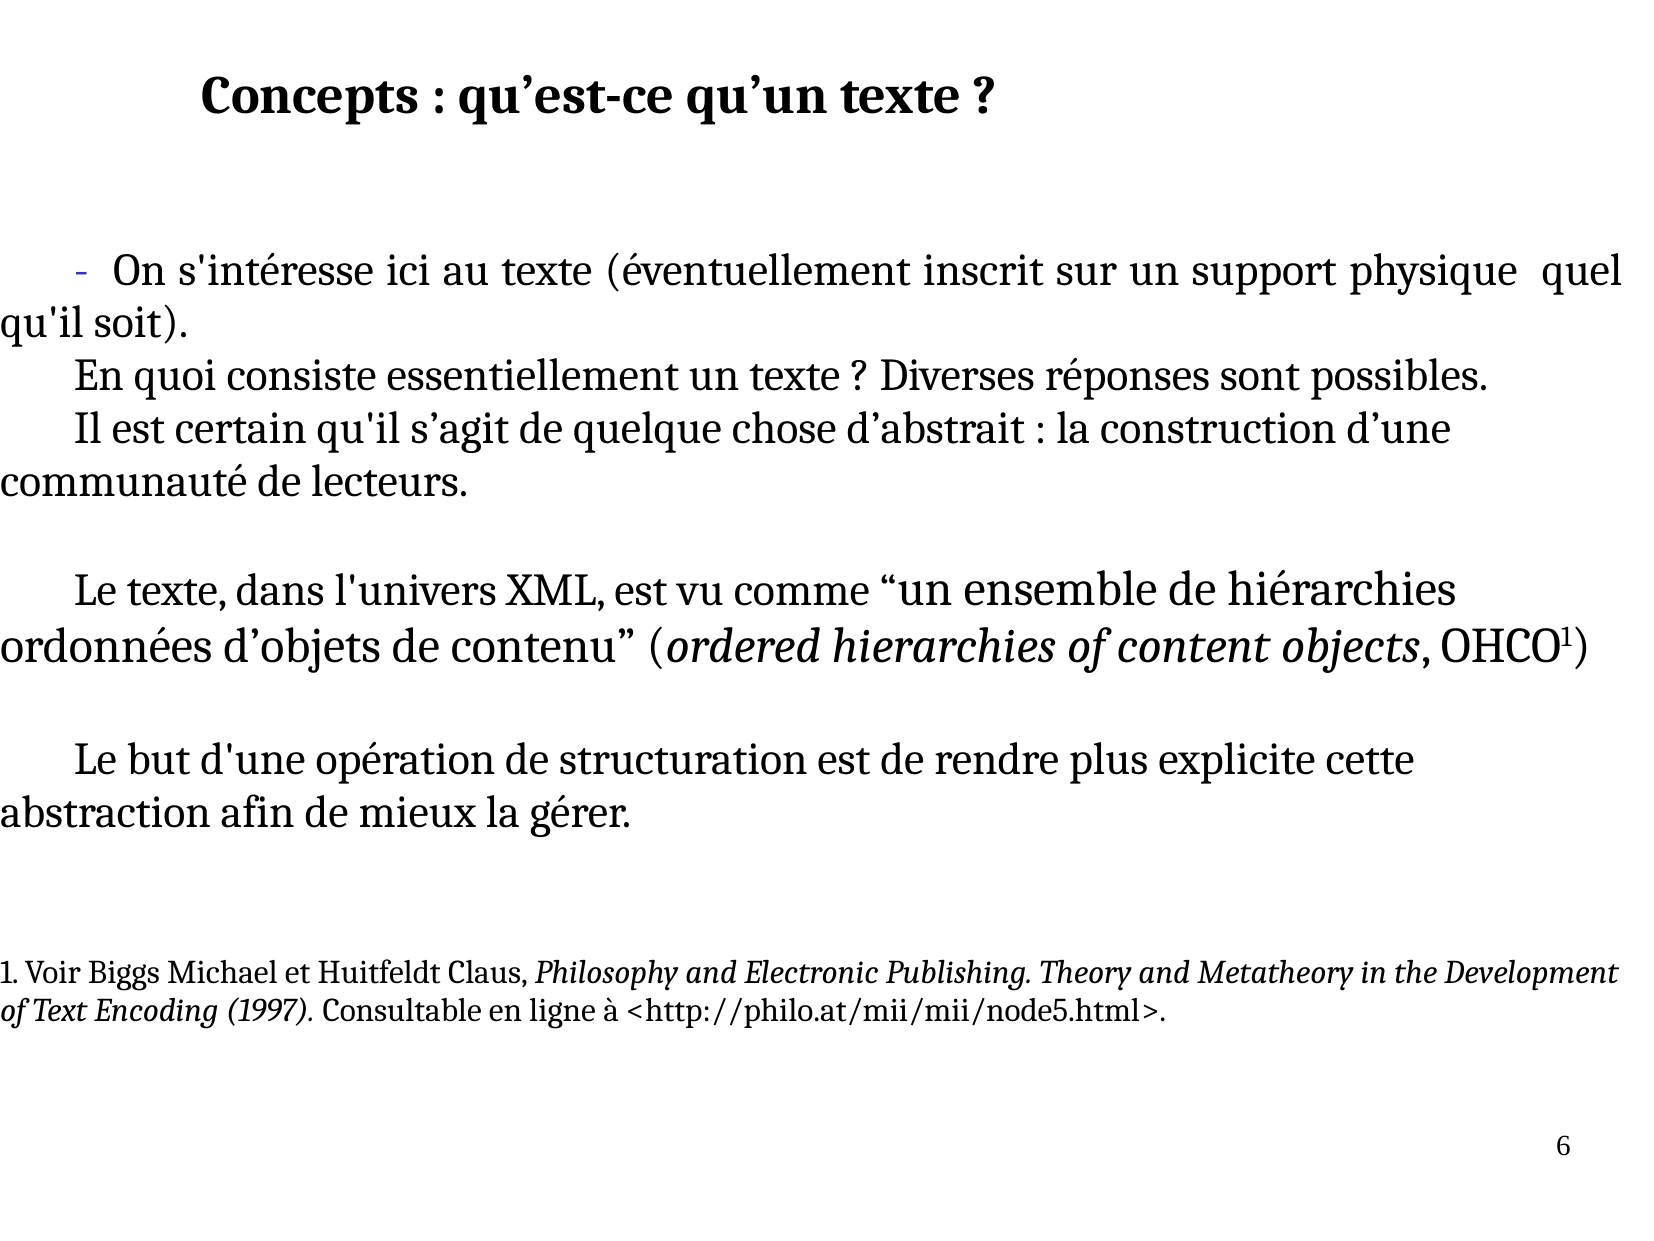

- On s'intéresse ici au texte (éventuellement inscrit sur un support physique quel qu'il soit).
	En quoi consiste essentiellement un texte ? Diverses réponses sont possibles.
	Il est certain qu'il s’agit de quelque chose d’abstrait : la construction d’une communauté de lecteurs.
	Le texte, dans l'univers XML, est vu comme “un ensemble de hiérarchies ordonnées d’objets de contenu” (ordered hierarchies of content objects, OHCO1)
	Le but d'une opération de structuration est de rendre plus explicite cette abstraction afin de mieux la gérer.
1. Voir Biggs Michael et Huitfeldt Claus, Philosophy and Electronic Publishing. Theory and Metatheory in the Development of Text Encoding (1997). Consultable en ligne à <http://philo.at/mii/mii/node5.html>.
# Concepts : qu’est-ce qu’un texte ?
6